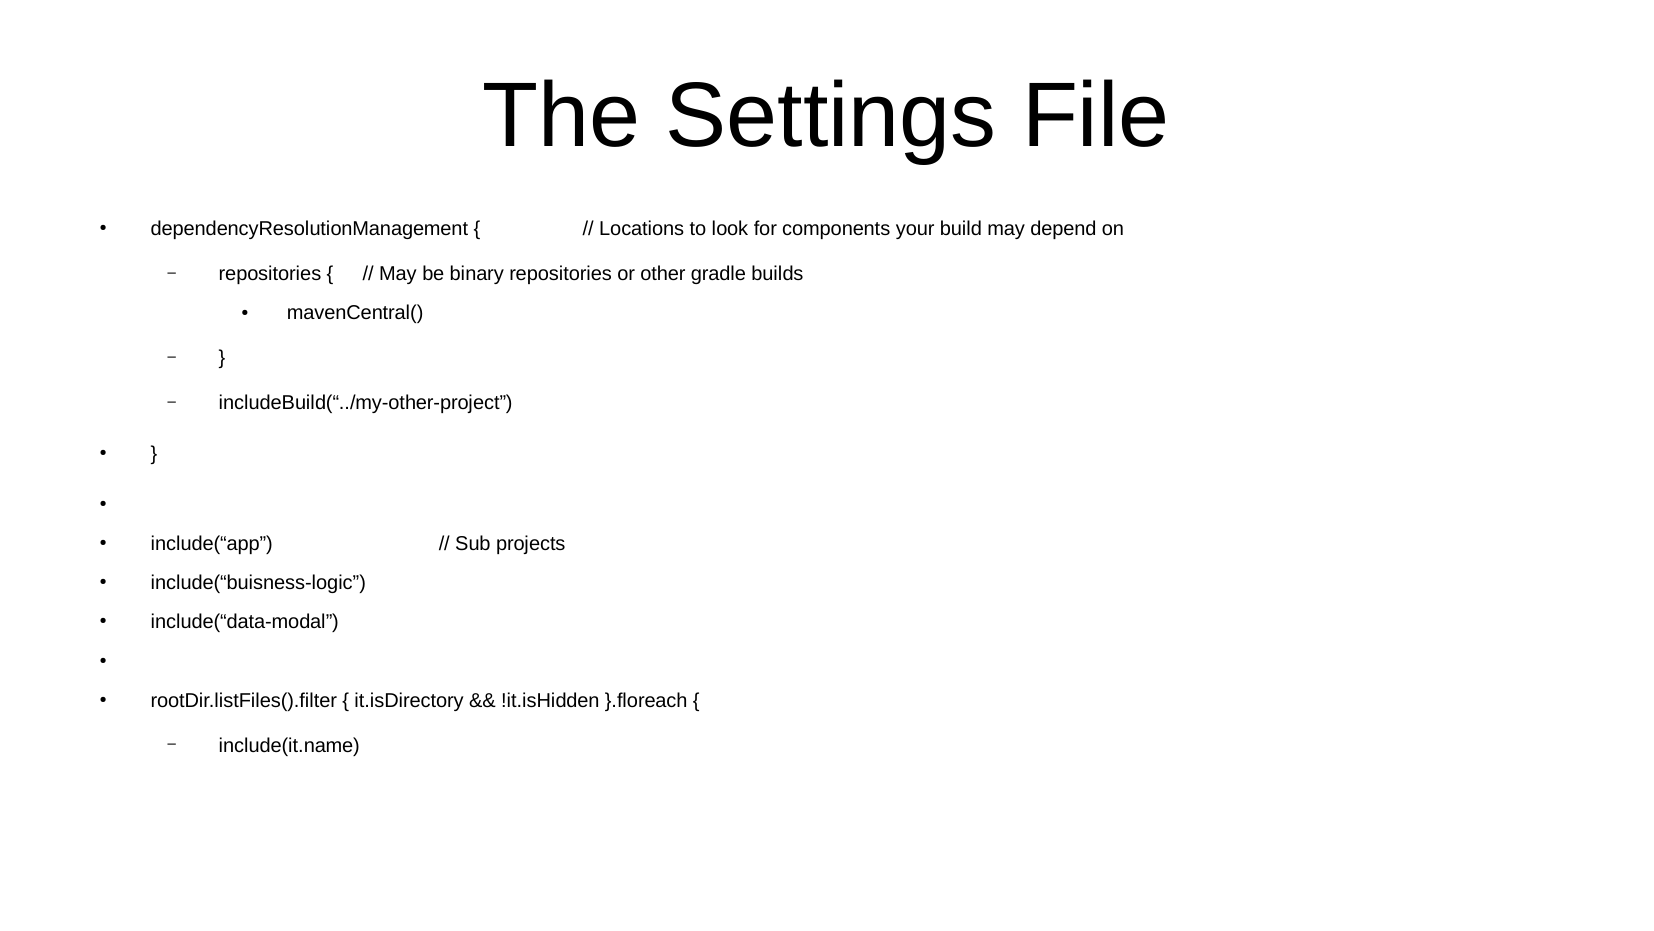

# The Settings File
dependencyResolutionManagement {		// Locations to look for components your build may depend on
repositories {				// May be binary repositories or other gradle builds
mavenCentral()
}
includeBuild(“../my-other-project”)
}
include(“app”)				 	 	// Sub projects
include(“buisness-logic”)
include(“data-modal”)
rootDir.listFiles().filter { it.isDirectory && !it.isHidden }.floreach {
include(it.name)